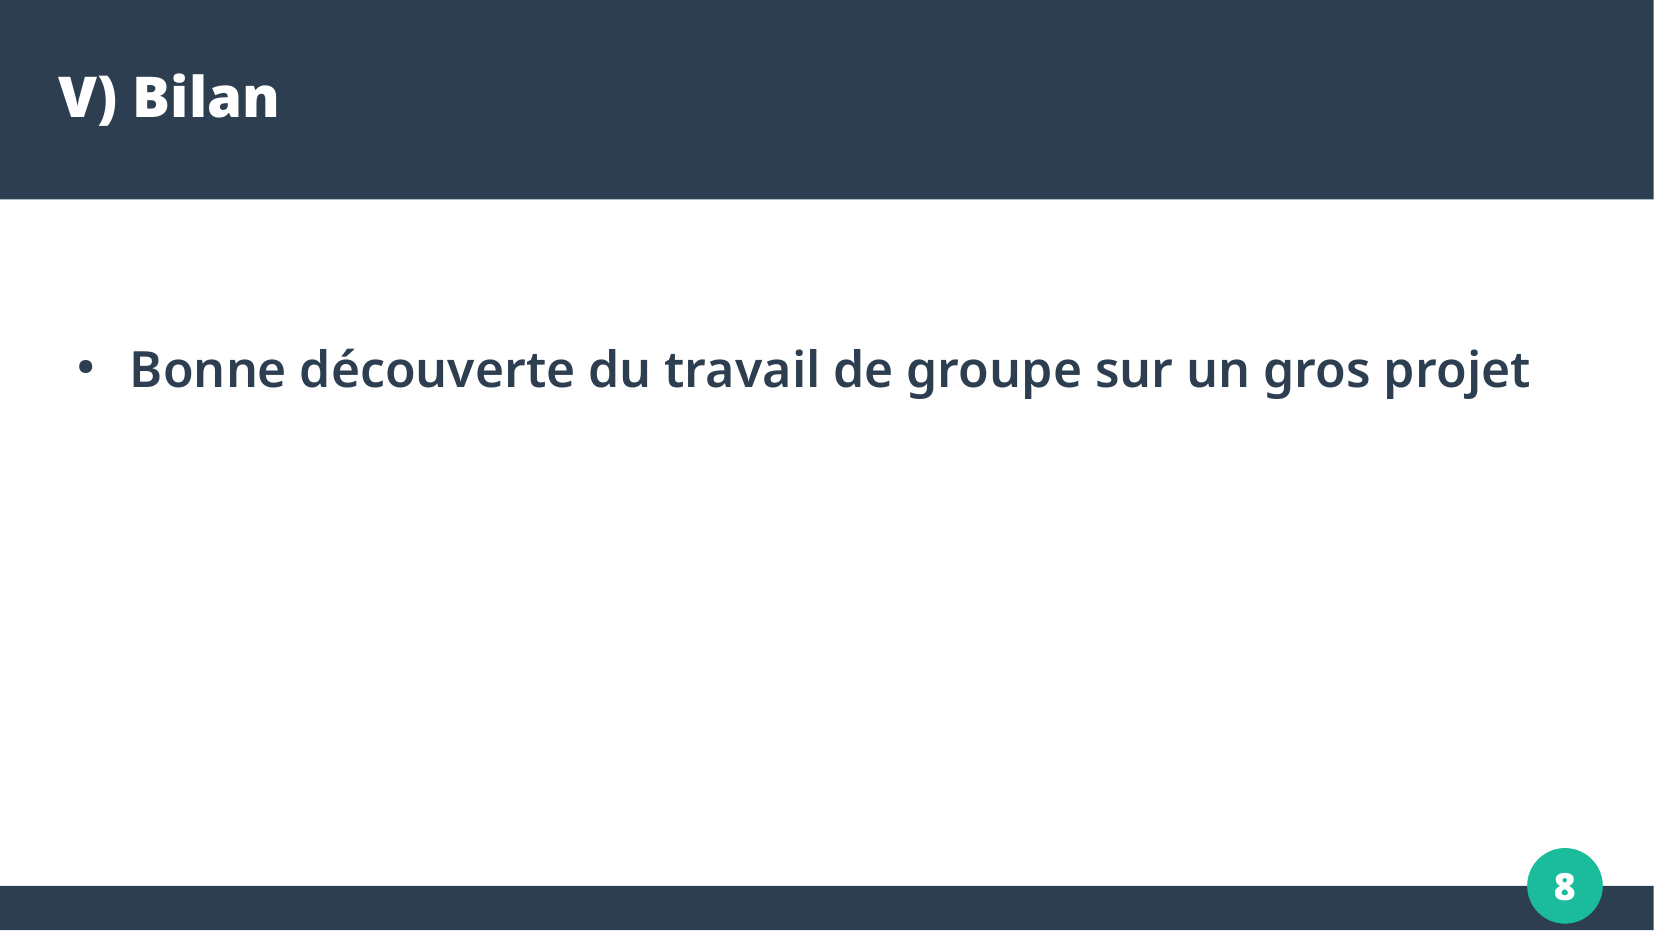

# V) Bilan
Bonne découverte du travail de groupe sur un gros projet